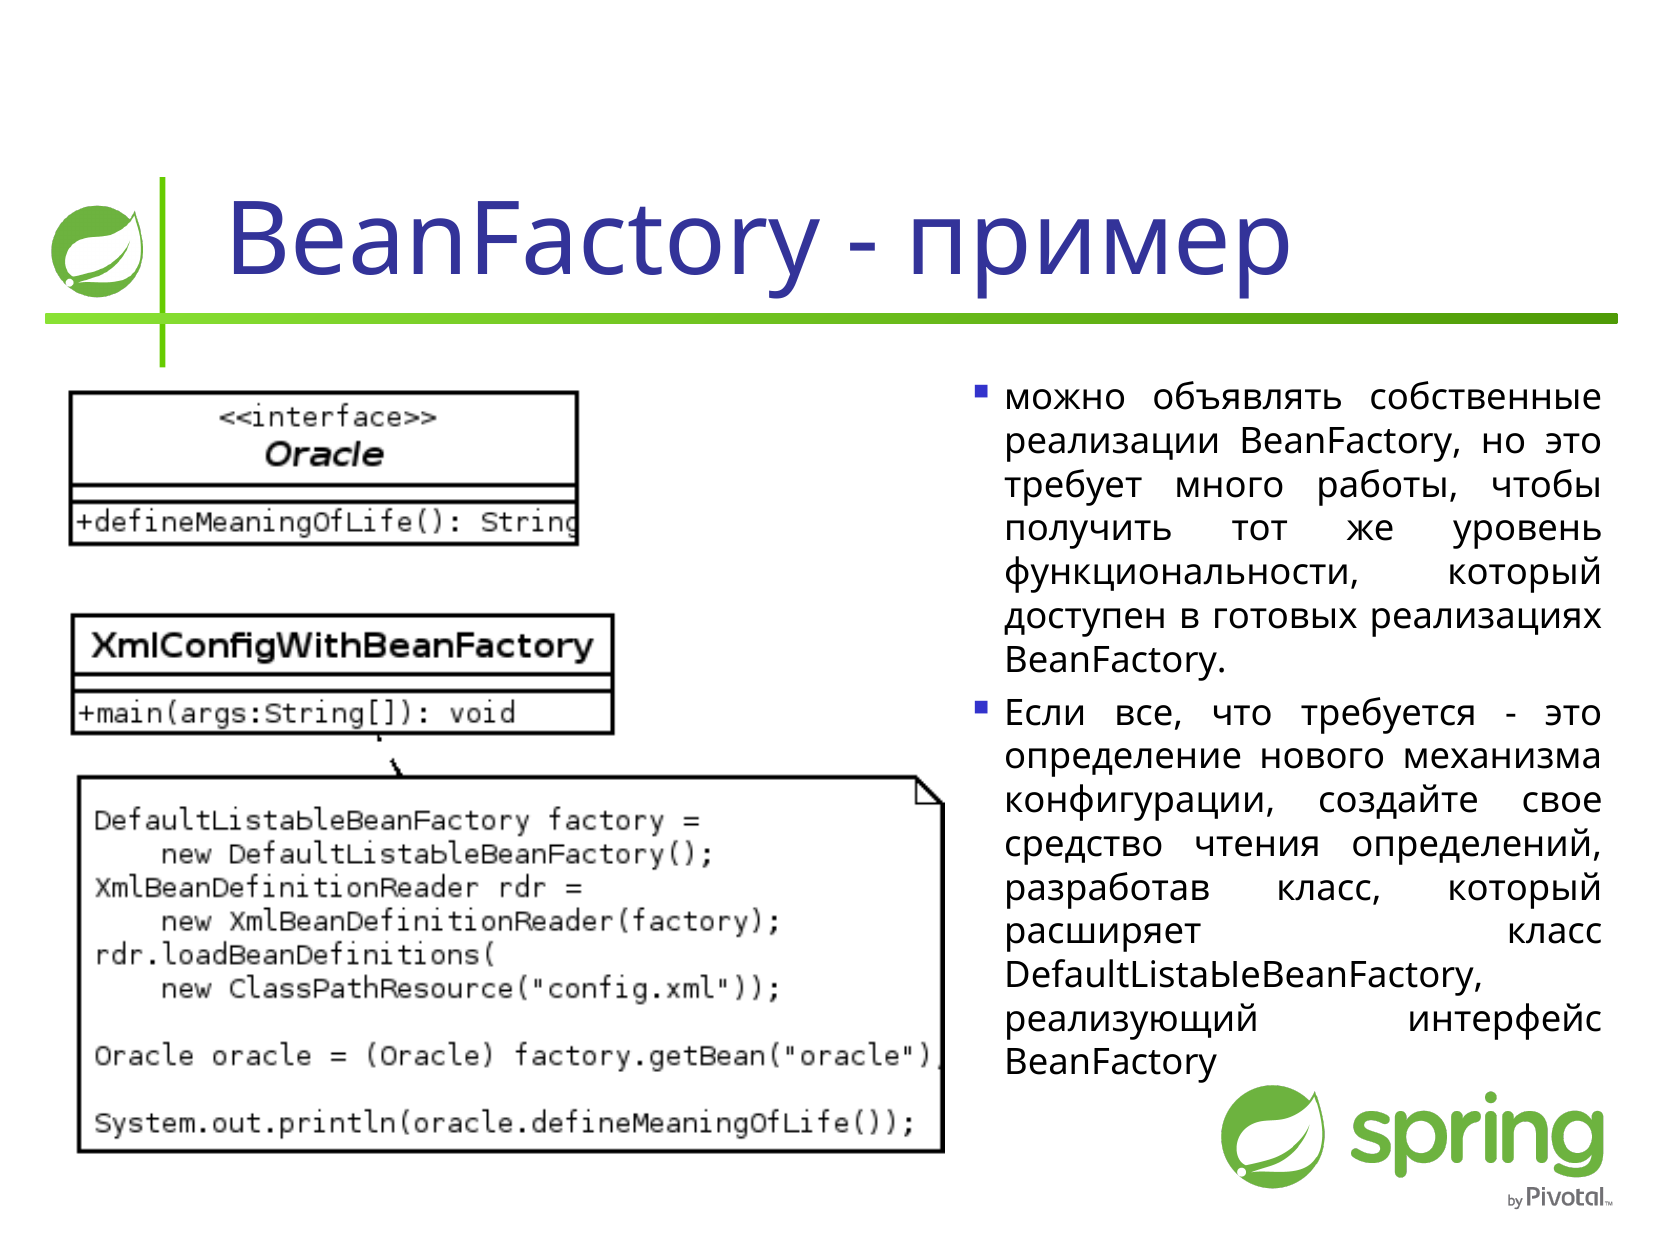

# BeanFactory - пример
можно объявлять собственные реализации BeanFactory, но это требует много работы, чтобы получить тот же уро­вень функциональности, который доступен в готовых реализациях BeanFactory.
Если все, что требуется - это определение нового механизма конфигурации, со­здайте свое средство чтения определений, разработав класс, который расширяет класс DefaultListaЫeBeanFactory, реализующий интерфейс BeanFactory